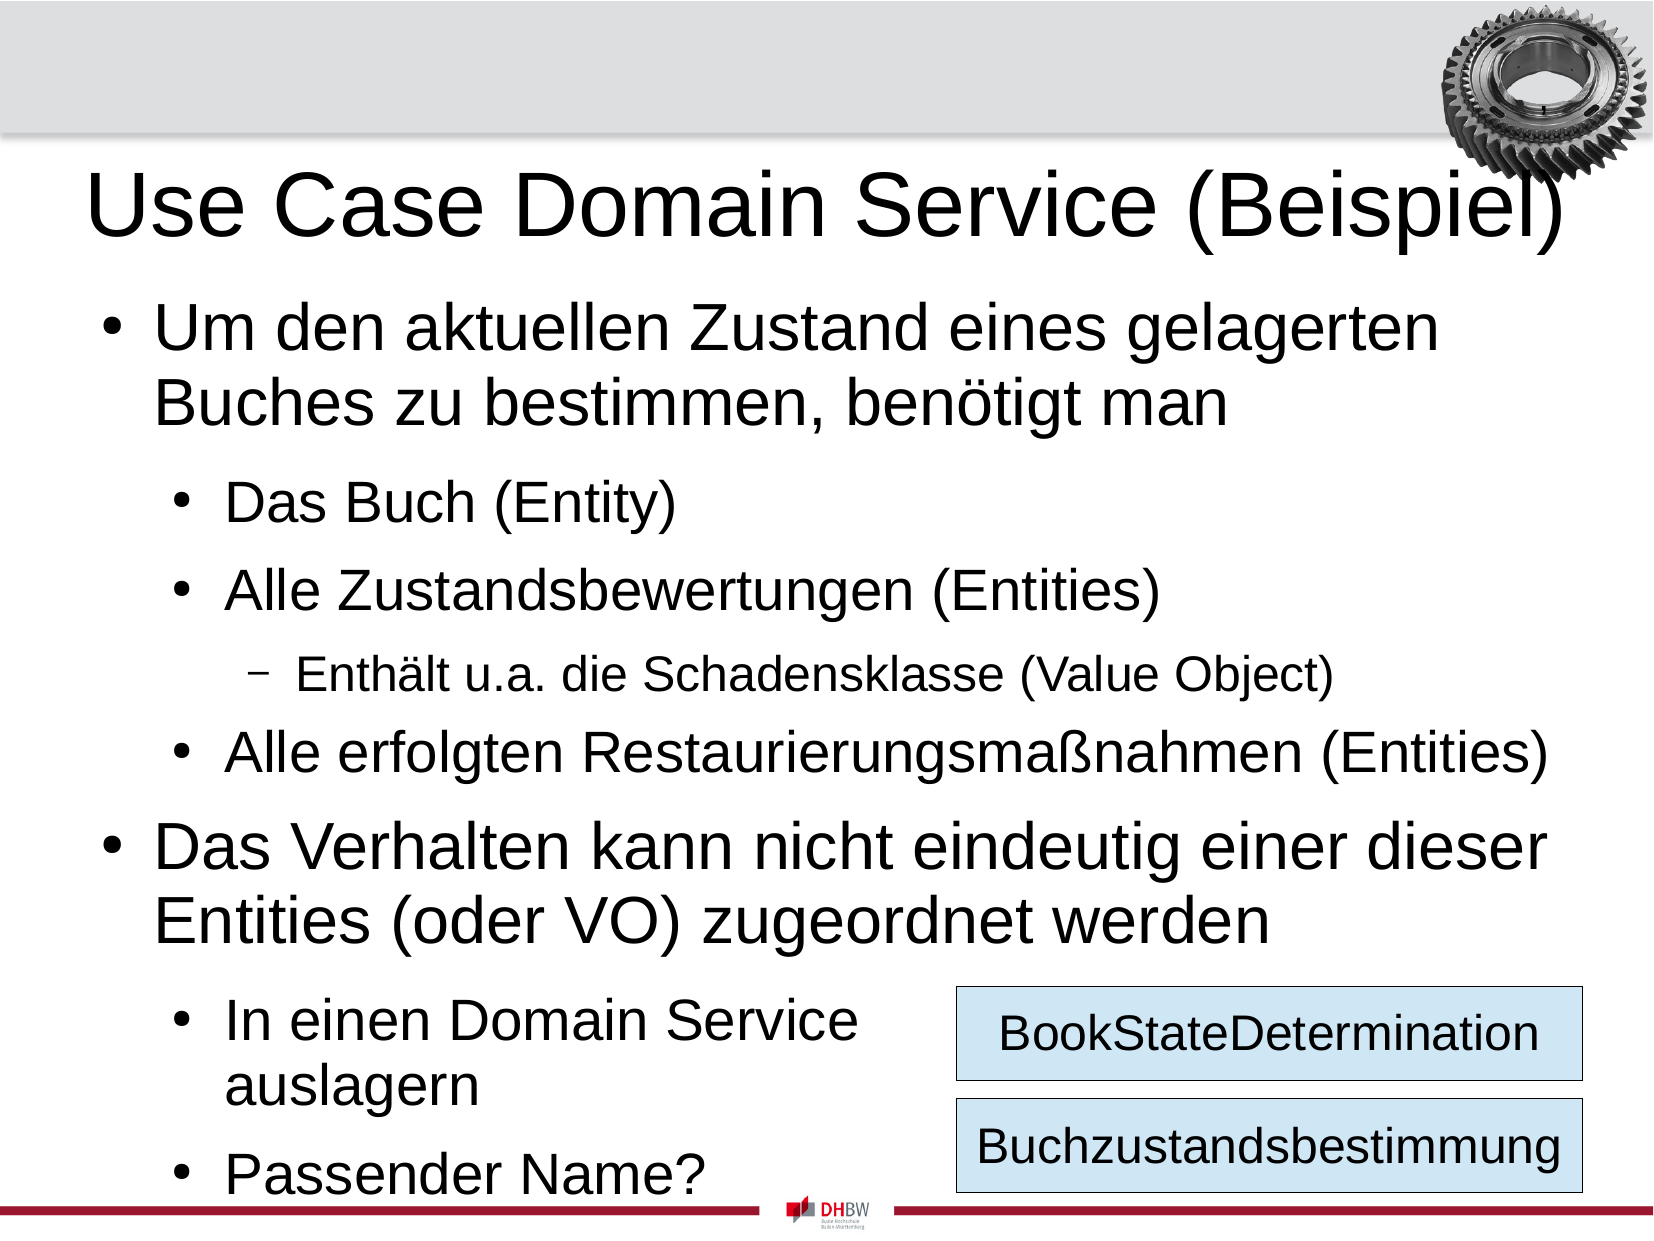

,
# Use Case Domain Service (Beispiel)
Um den aktuellen Zustand eines gelagerten Buches zu bestimmen, benötigt man
Das Buch (Entity)
Alle Zustandsbewertungen (Entities)
Enthält u.a. die Schadensklasse (Value Object)
Alle erfolgten Restaurierungsmaßnahmen (Entities)
Das Verhalten kann nicht eindeutig einer dieser Entities (oder VO) zugeordnet werden
In einen Domain Service
auslagern
Passender Name?
BookStateDetermination
Buchzustandsbestimmung